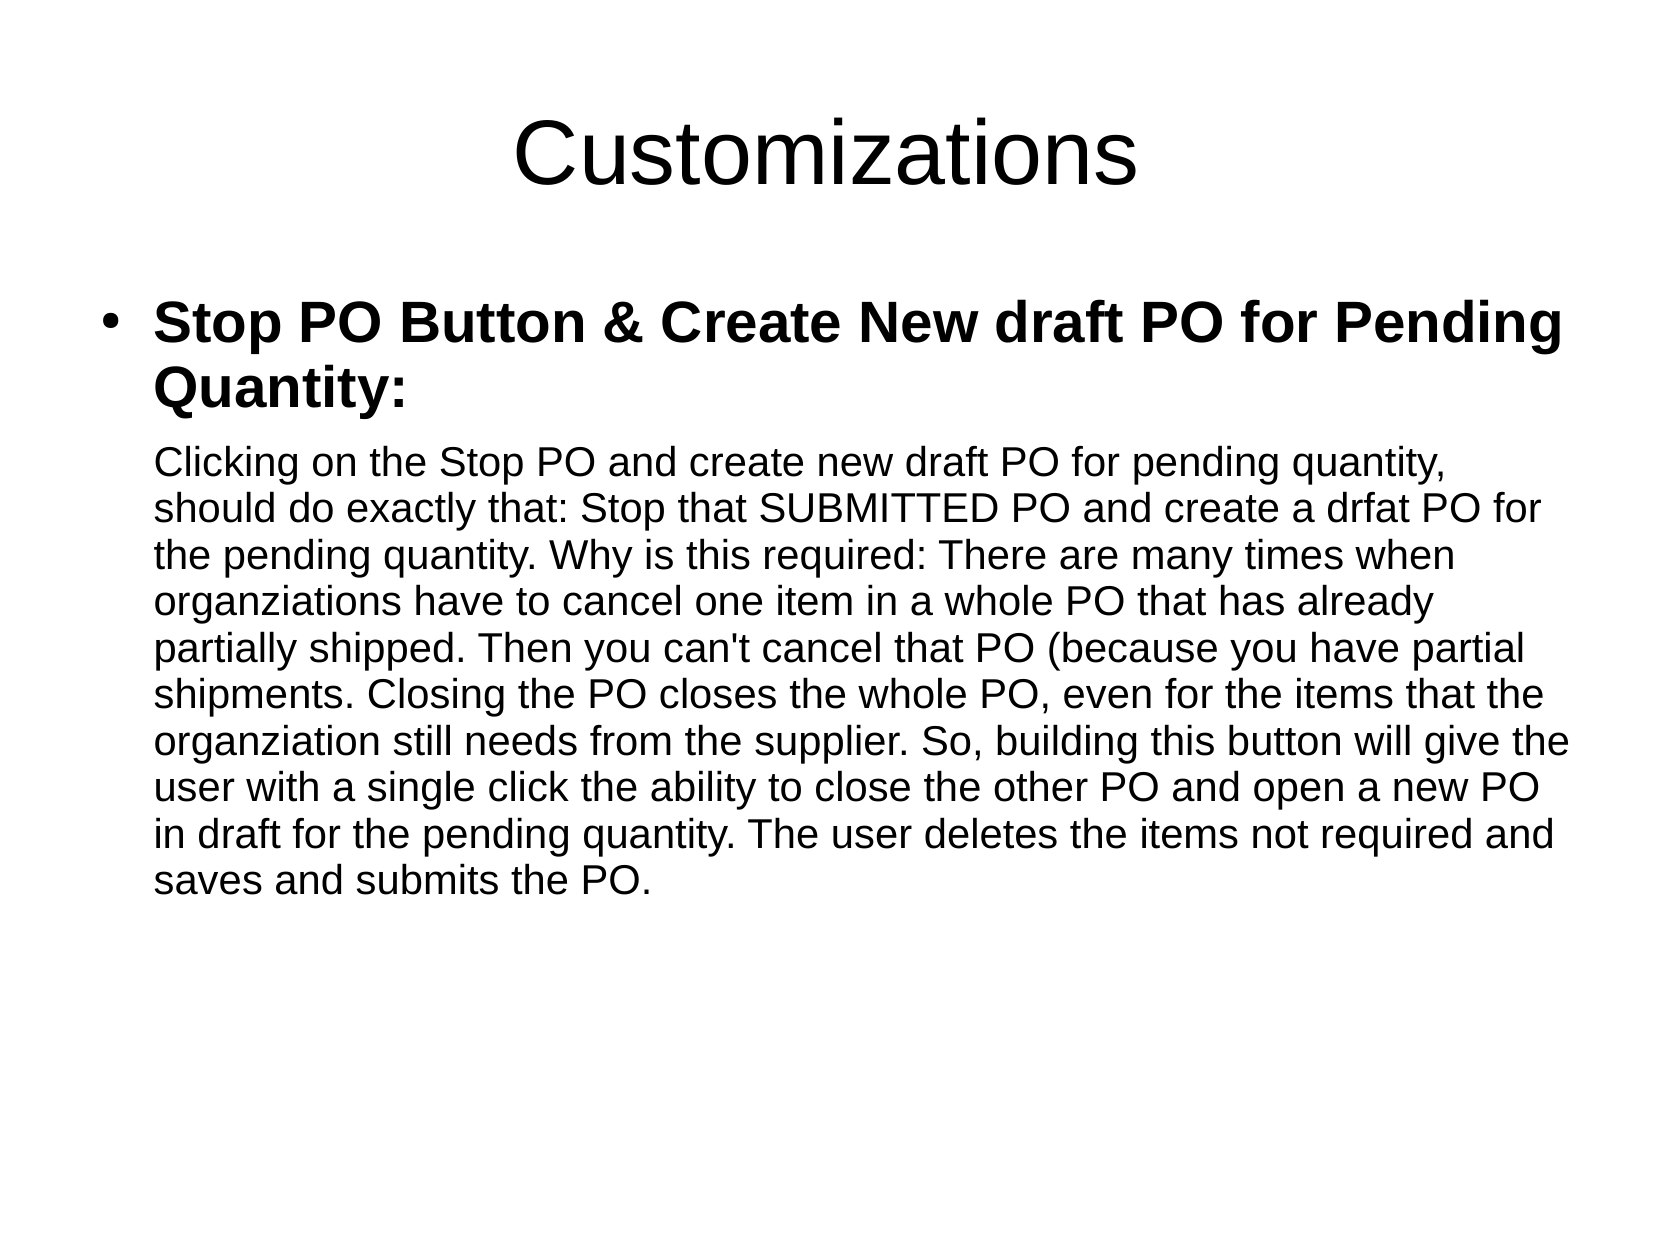

# Customizations
Stop PO Button & Create New draft PO for Pending Quantity:
Clicking on the Stop PO and create new draft PO for pending quantity, should do exactly that: Stop that SUBMITTED PO and create a drfat PO for the pending quantity. Why is this required: There are many times when organziations have to cancel one item in a whole PO that has already partially shipped. Then you can't cancel that PO (because you have partial shipments. Closing the PO closes the whole PO, even for the items that the organziation still needs from the supplier. So, building this button will give the user with a single click the ability to close the other PO and open a new PO in draft for the pending quantity. The user deletes the items not required and saves and submits the PO.